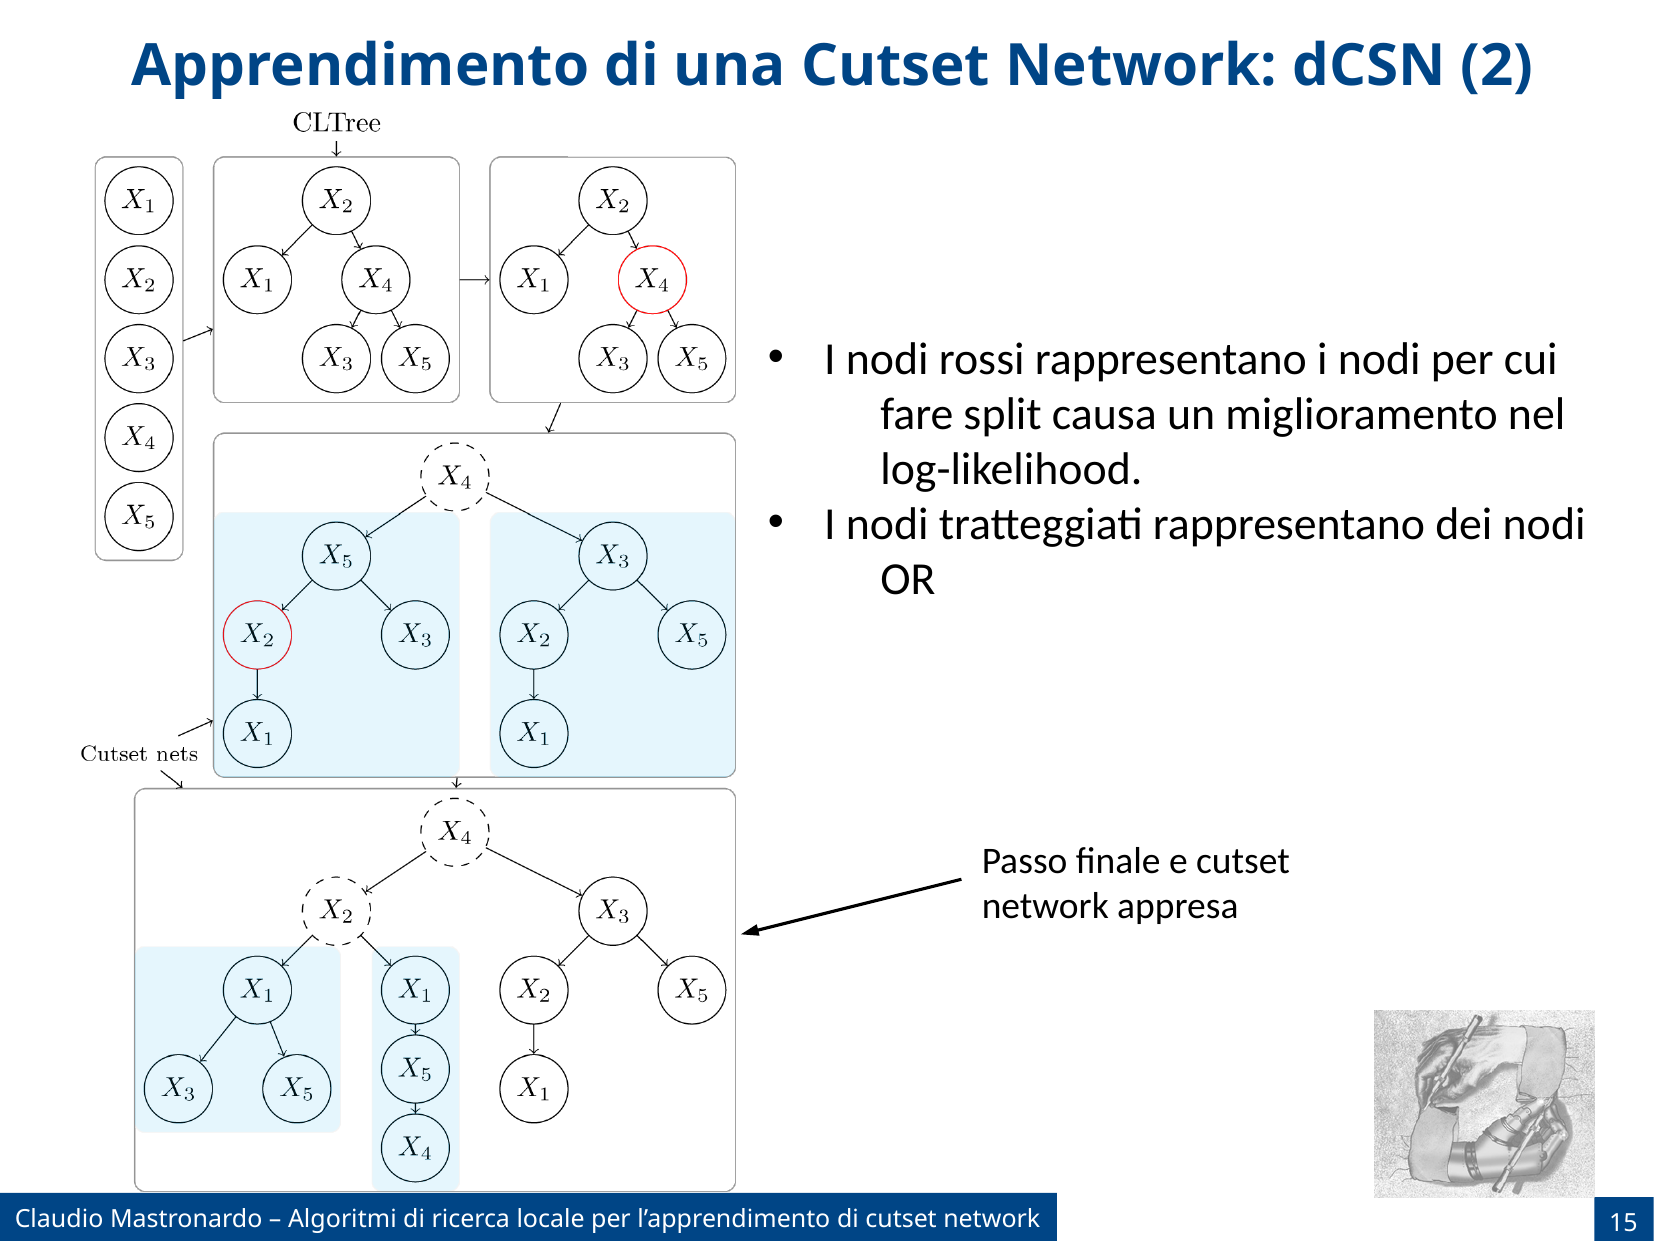

# Apprendimento di una Cutset Network: dCSN (2)
I nodi rossi rappresentano i nodi per cui fare split causa un miglioramento nel log-likelihood.
I nodi tratteggiati rappresentano dei nodi OR
Passo finale e cutset network appresa